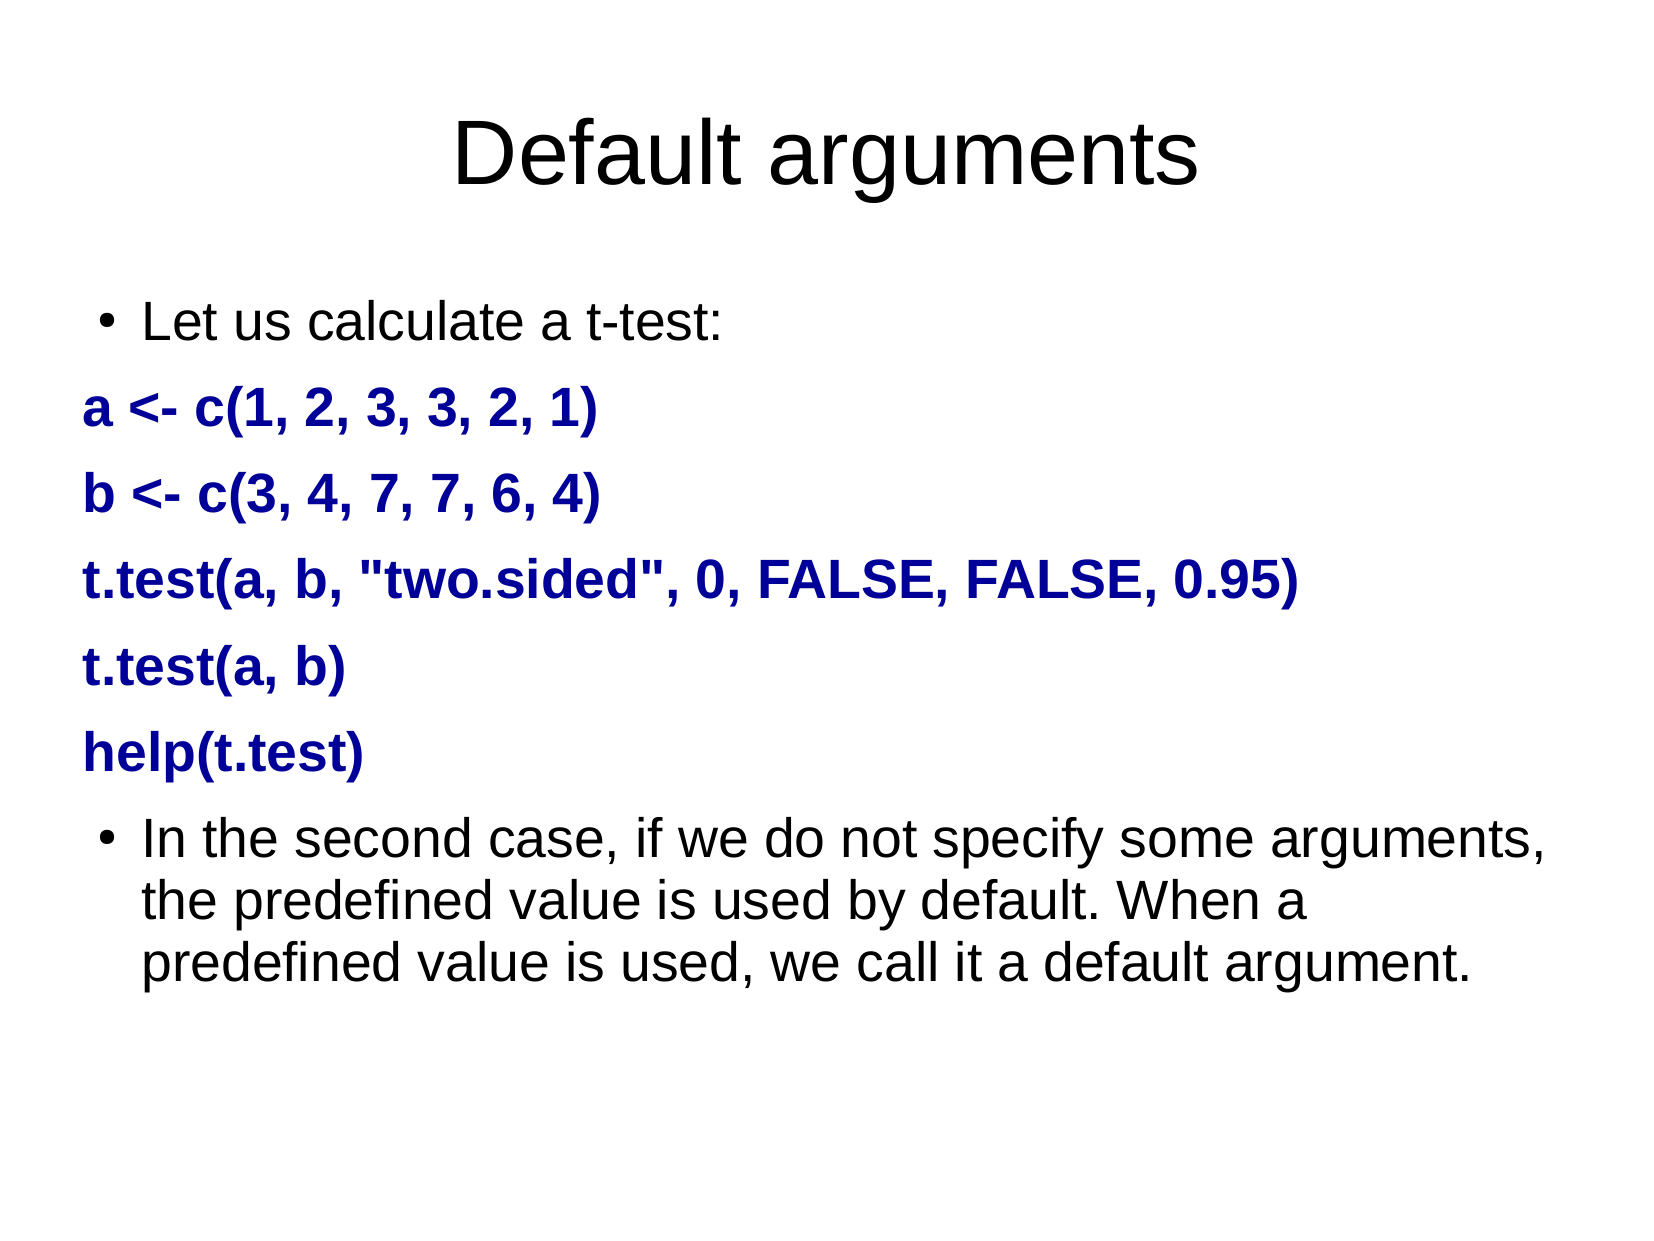

# Default arguments
Let us calculate a t-test:
a <- c(1, 2, 3, 3, 2, 1)
b <- c(3, 4, 7, 7, 6, 4)
t.test(a, b, "two.sided", 0, FALSE, FALSE, 0.95)
t.test(a, b)
help(t.test)
In the second case, if we do not specify some arguments, the predefined value is used by default. When a predefined value is used, we call it a default argument.